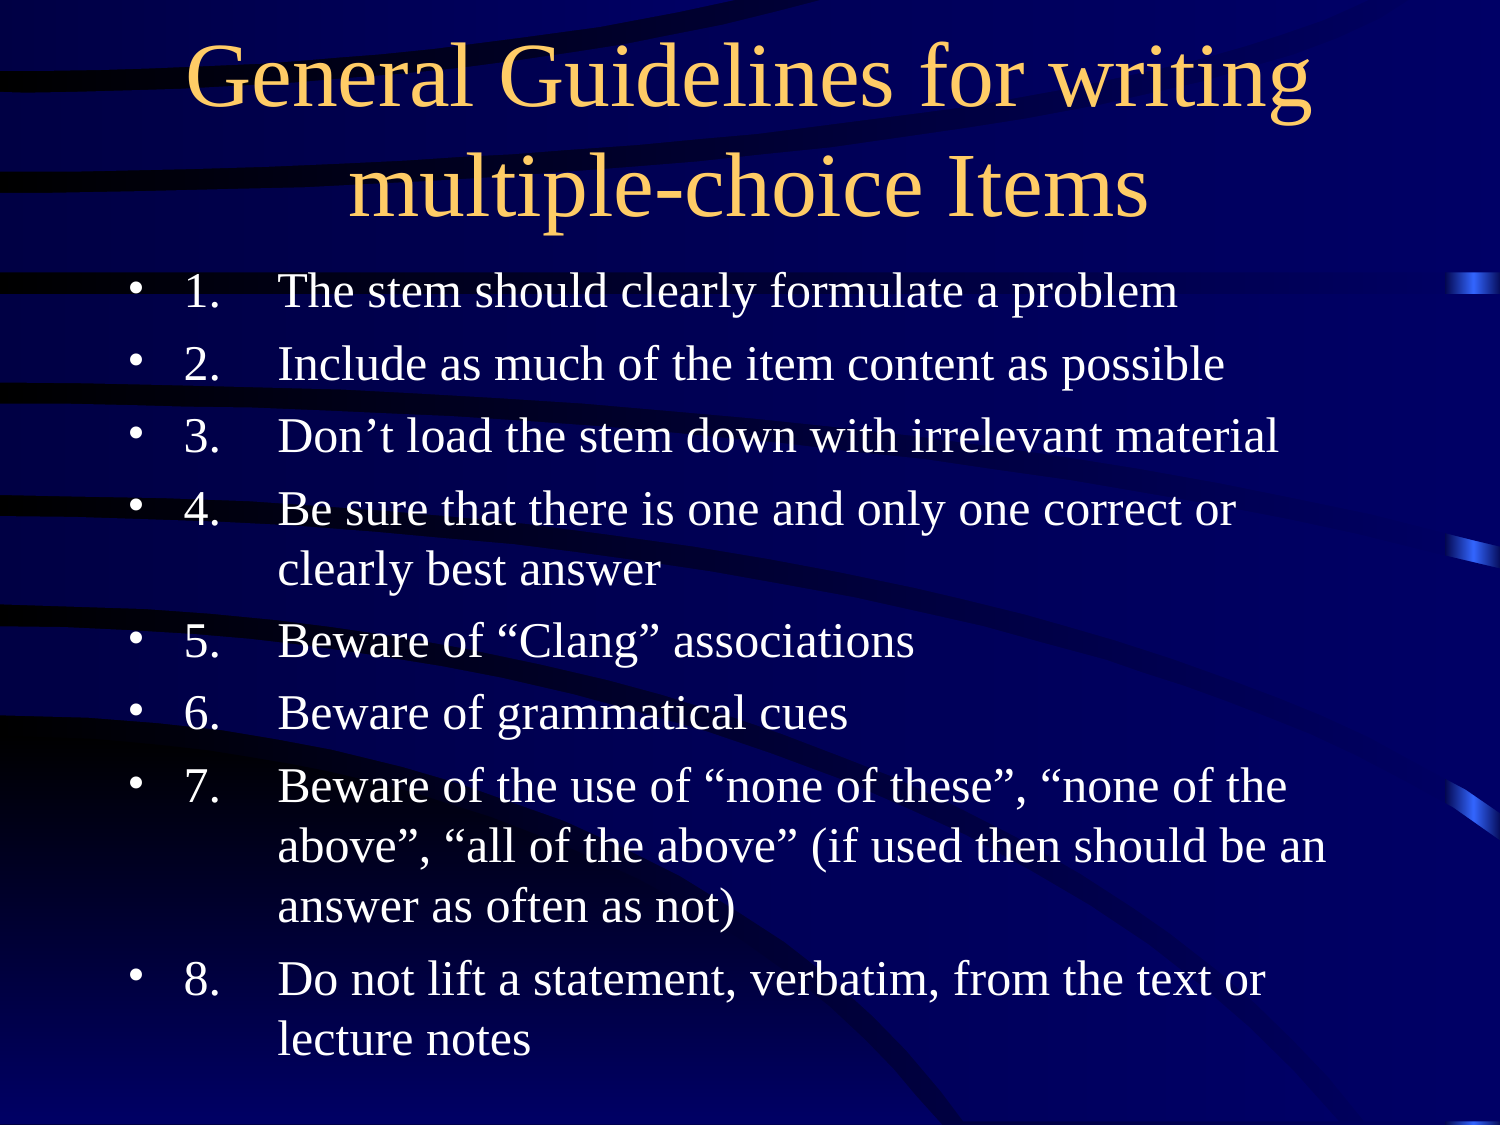

# General Guidelines for writing multiple-choice Items
1. 	The stem should clearly formulate a problem
2. 	Include as much of the item content as possible
3. 	Don’t load the stem down with irrelevant material
4. 	Be sure that there is one and only one correct or 		clearly best answer
5. 	Beware of “Clang” associations
6. 	Beware of grammatical cues
7. 	Beware of the use of “none of these”, “none of the 		above”, “all of the above” (if used then should be an 	answer as often as not)
8. 	Do not lift a statement, verbatim, from the text or 		lecture notes